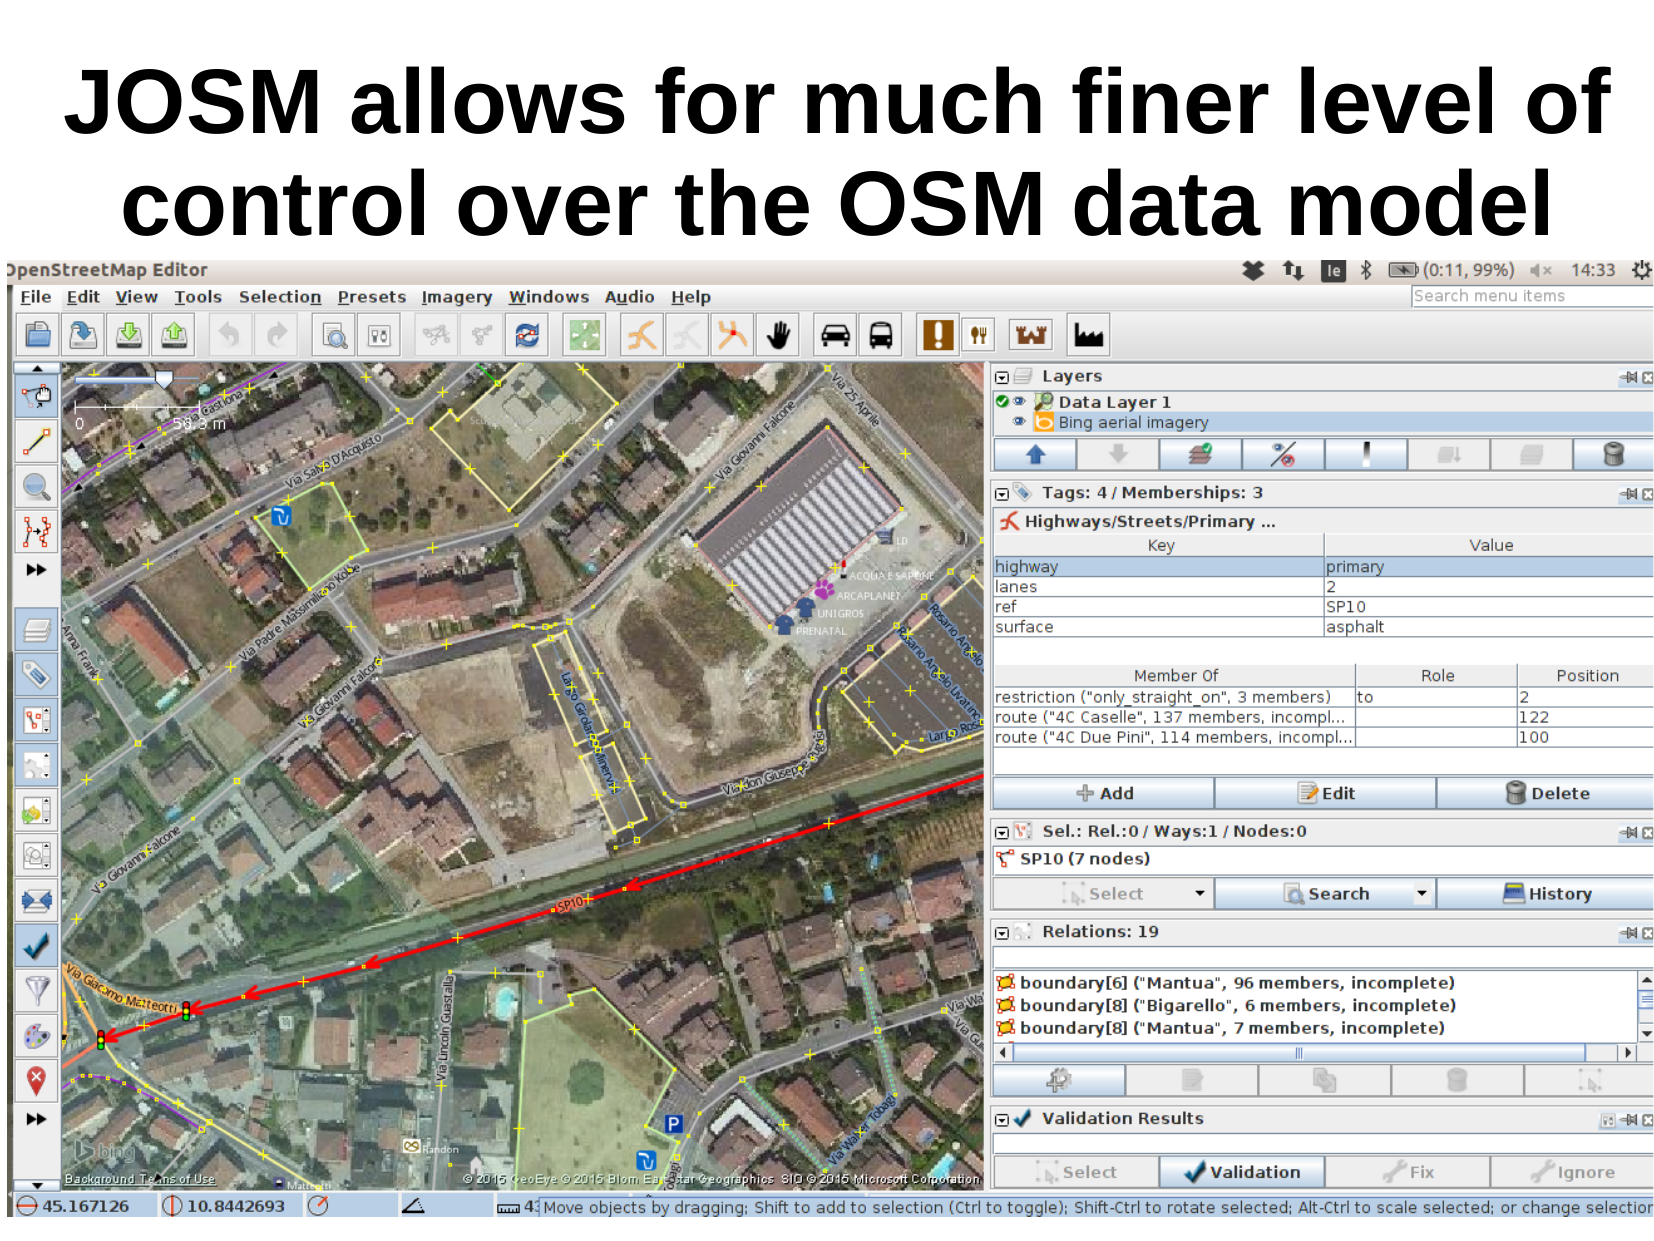

# JOSM allows for much finer level of control over the OSM data model